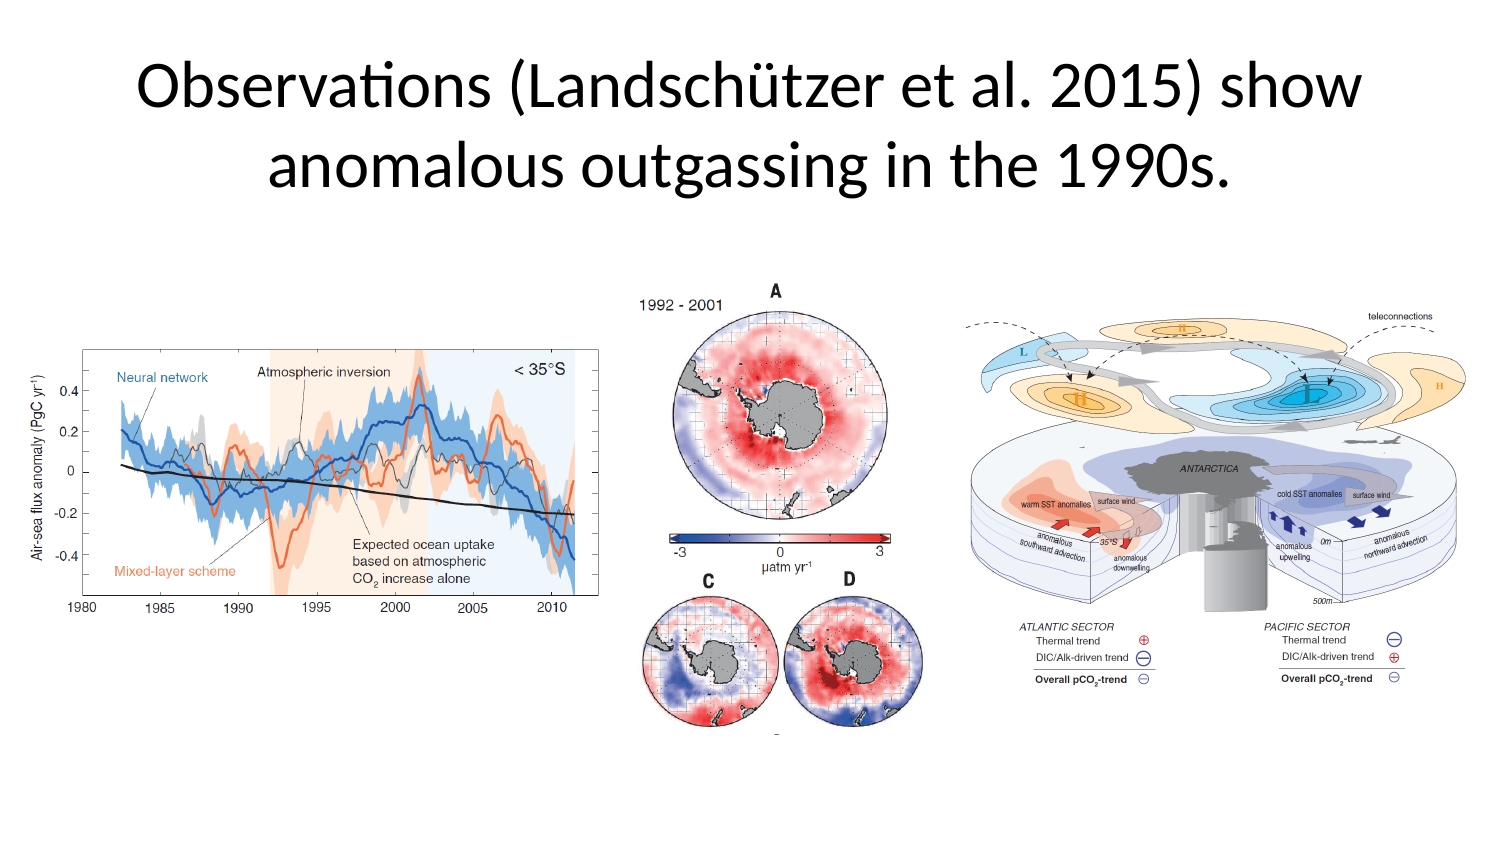

# Observations (Landschützer et al. 2015) show anomalous outgassing in the 1990s.